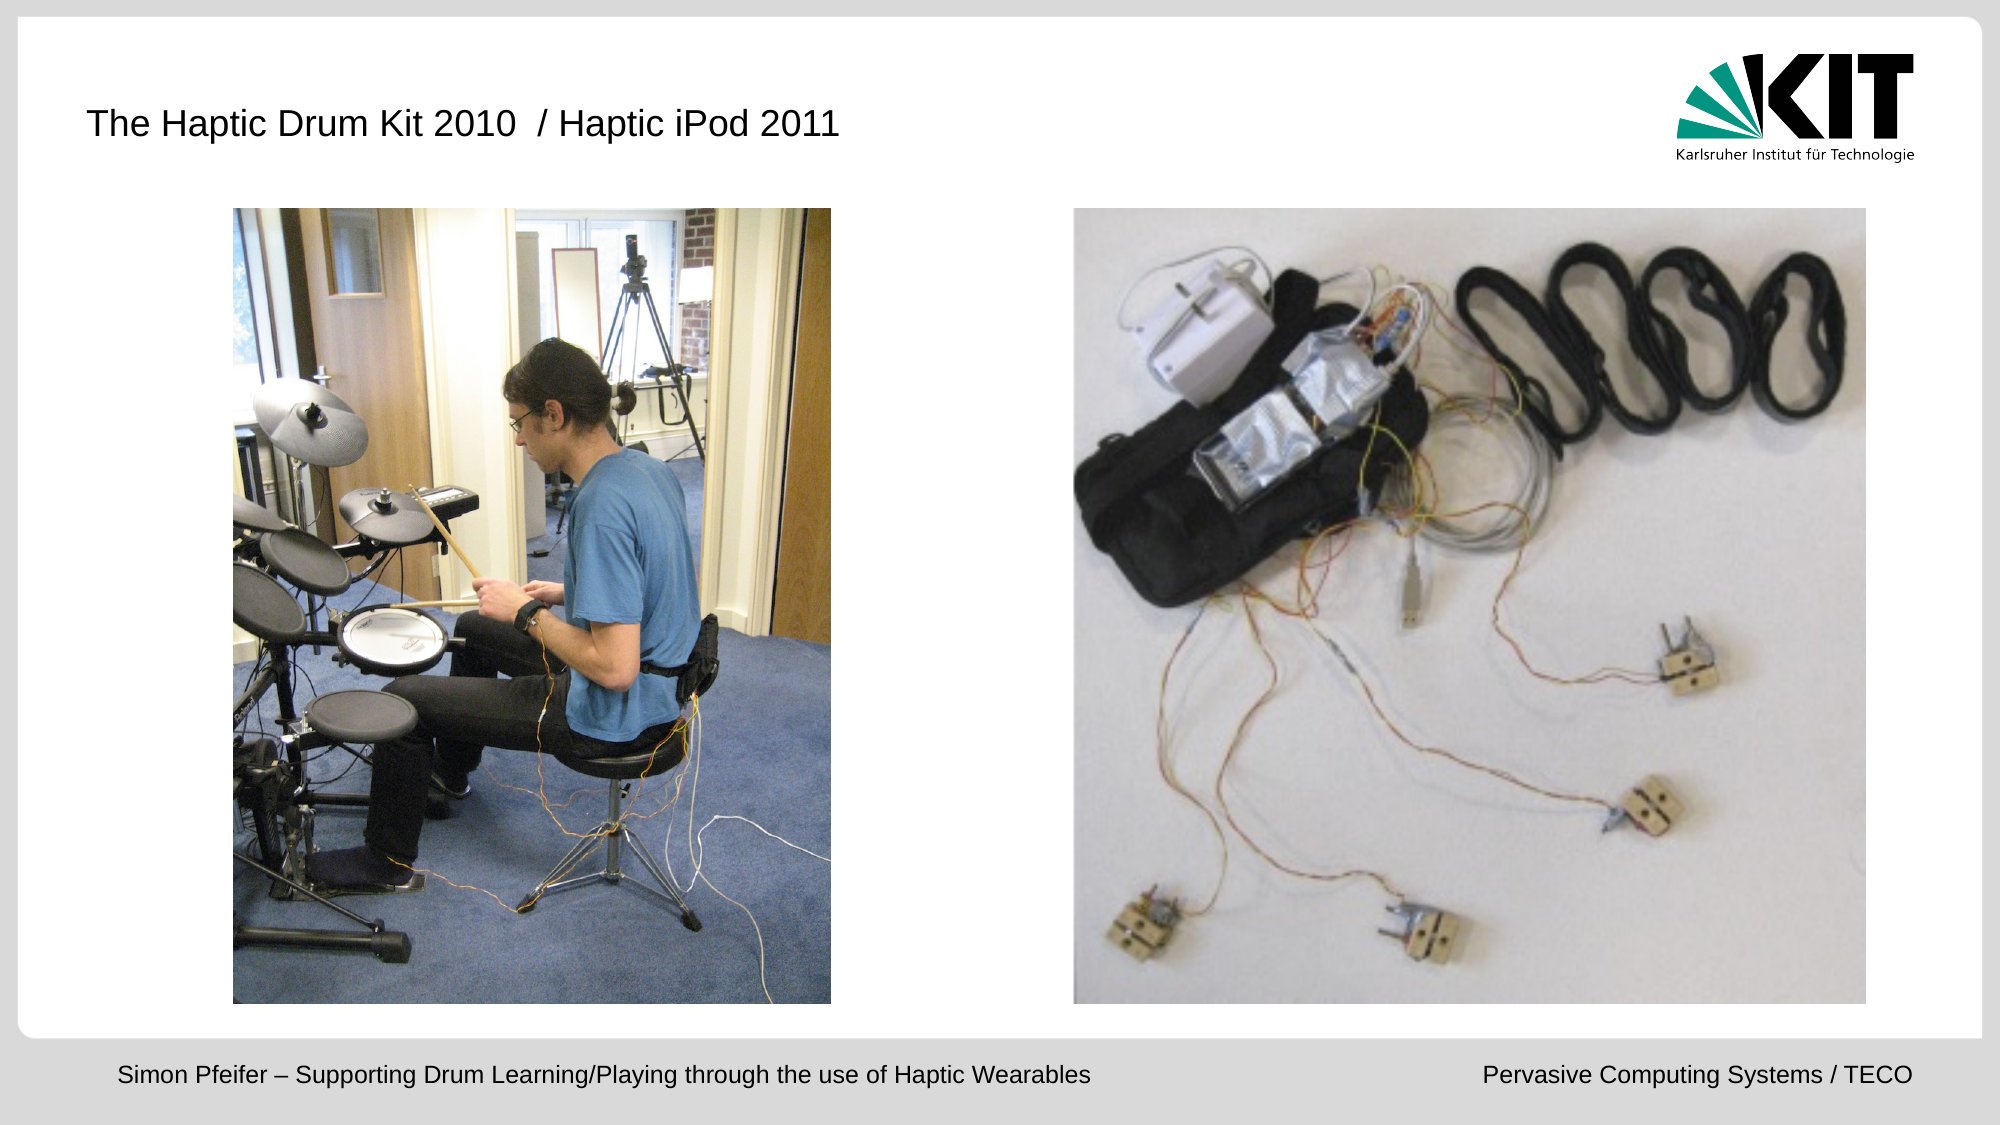

# The Haptic Drum Kit 2010 / Haptic iPod 2011